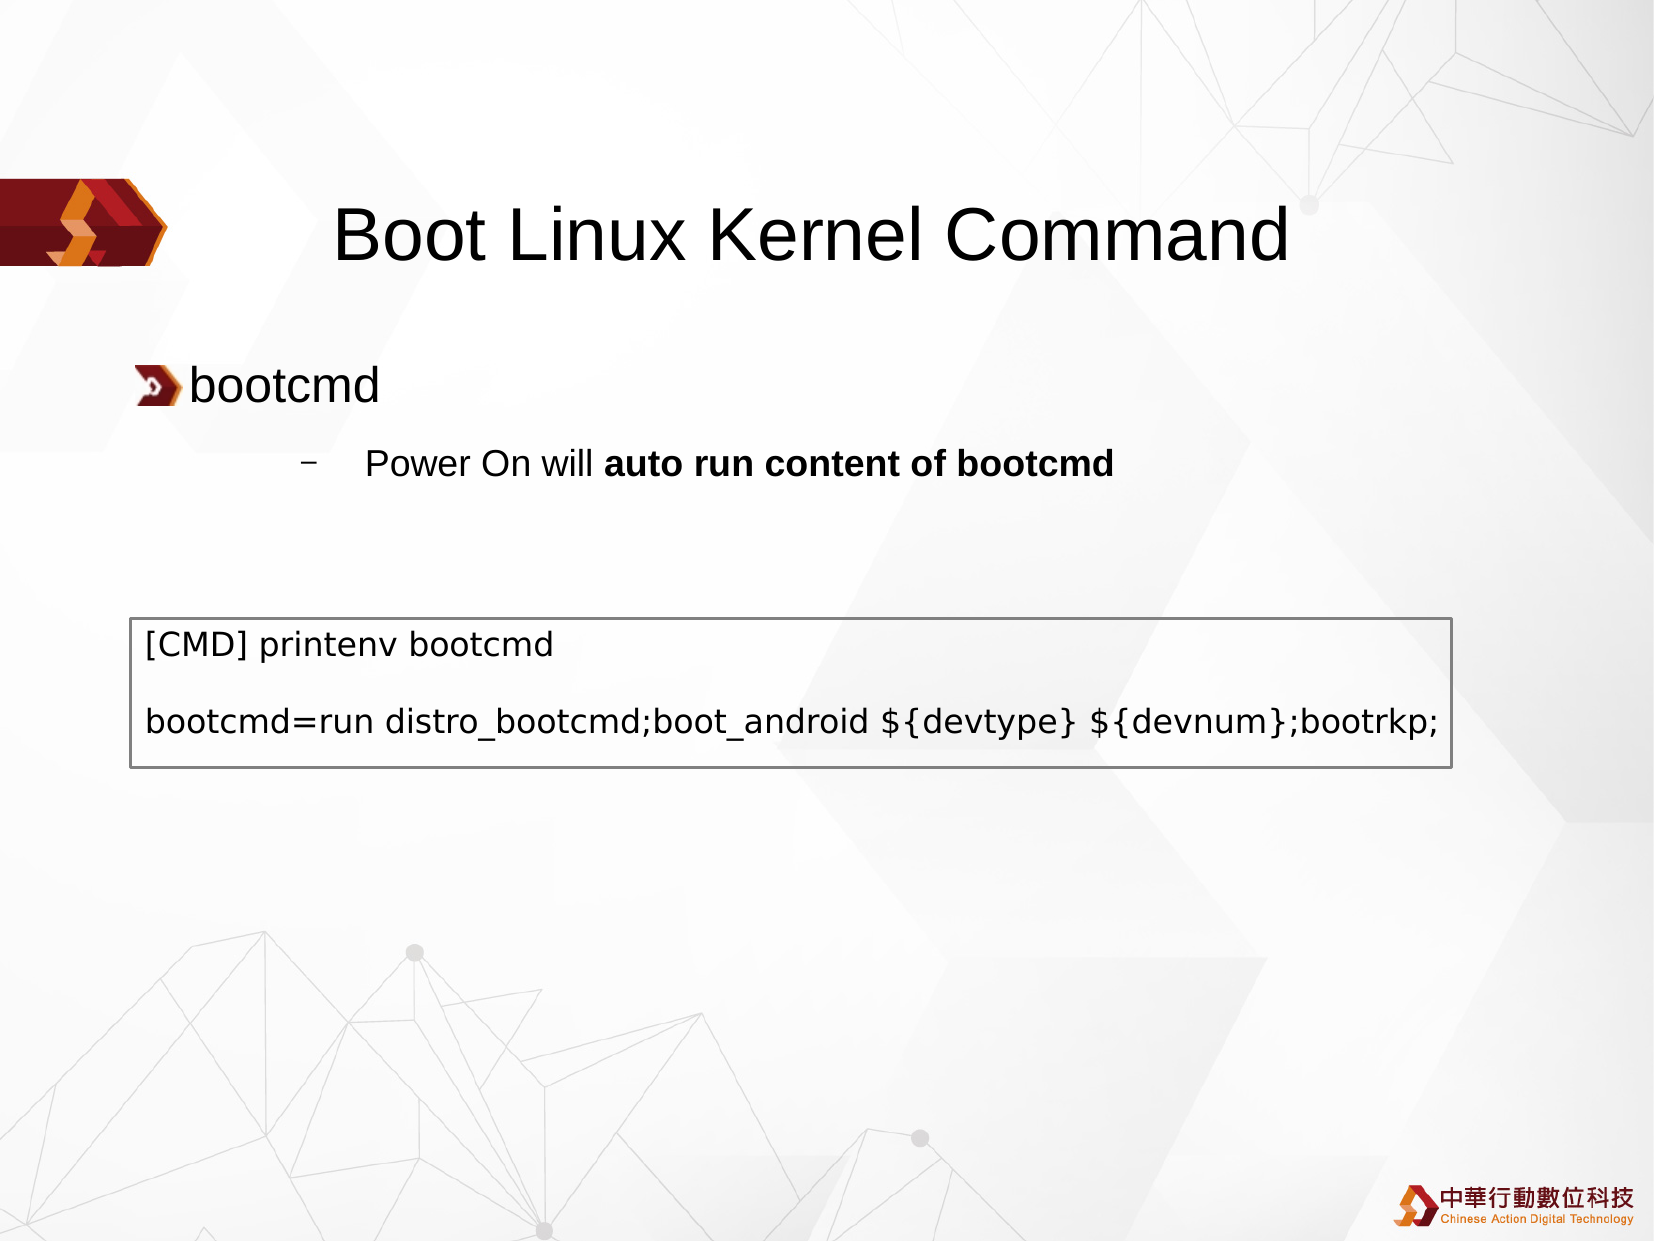

# Boot Linux Kernel Command
bootcmd
 Power On will auto run content of bootcmd
[CMD] printenv bootcmd
bootcmd=run distro_bootcmd;boot_android ${devtype} ${devnum};bootrkp;